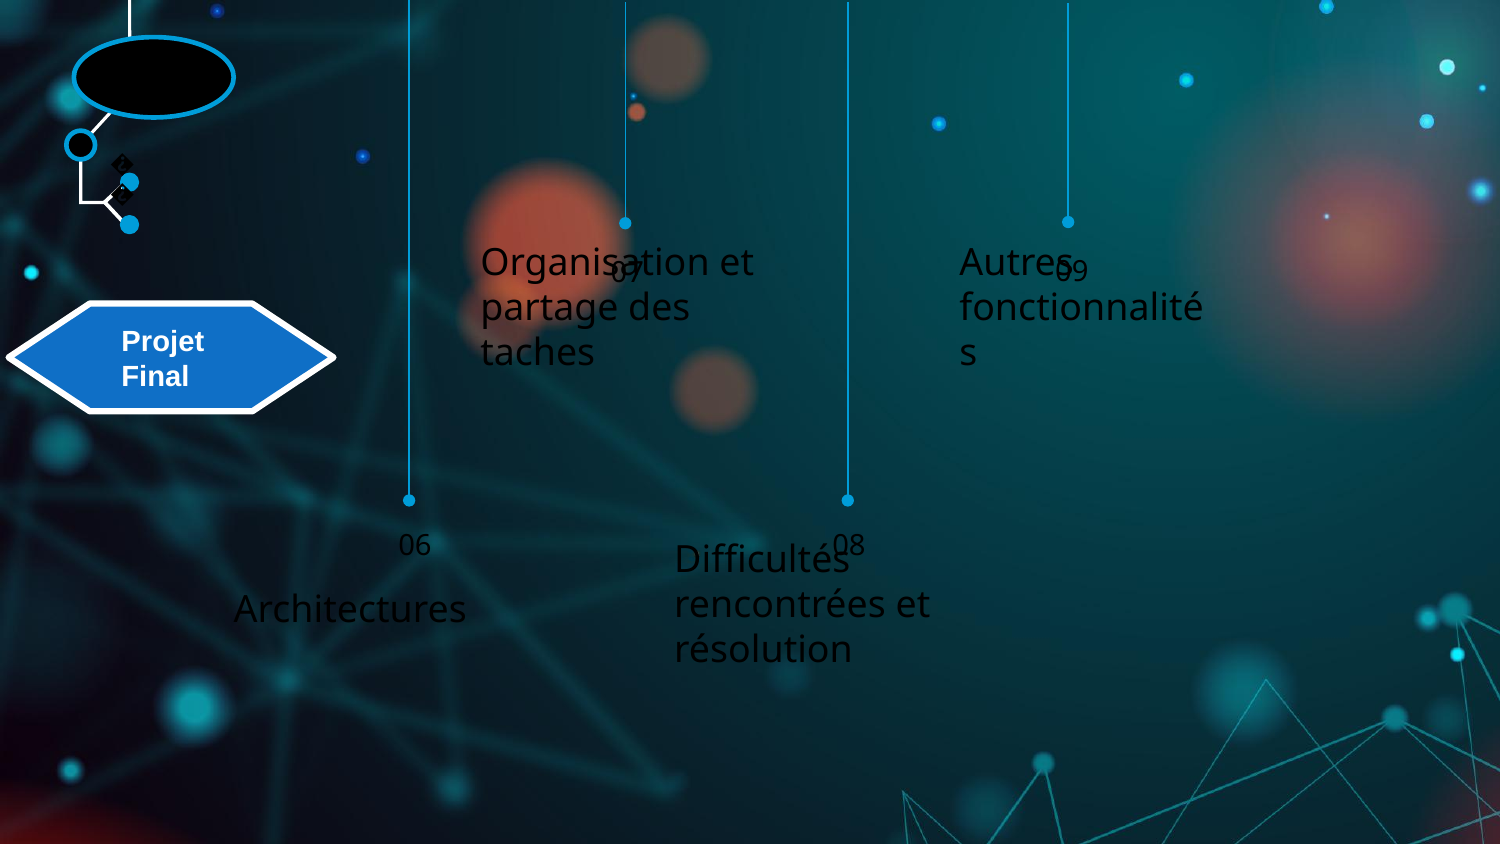

PLAN
🠺
🠺
Autres fonctionnalités
09
07
Organisation et partage des taches
Projet Final
# 06
08
Difficultés rencontrées et résolution
Architectures